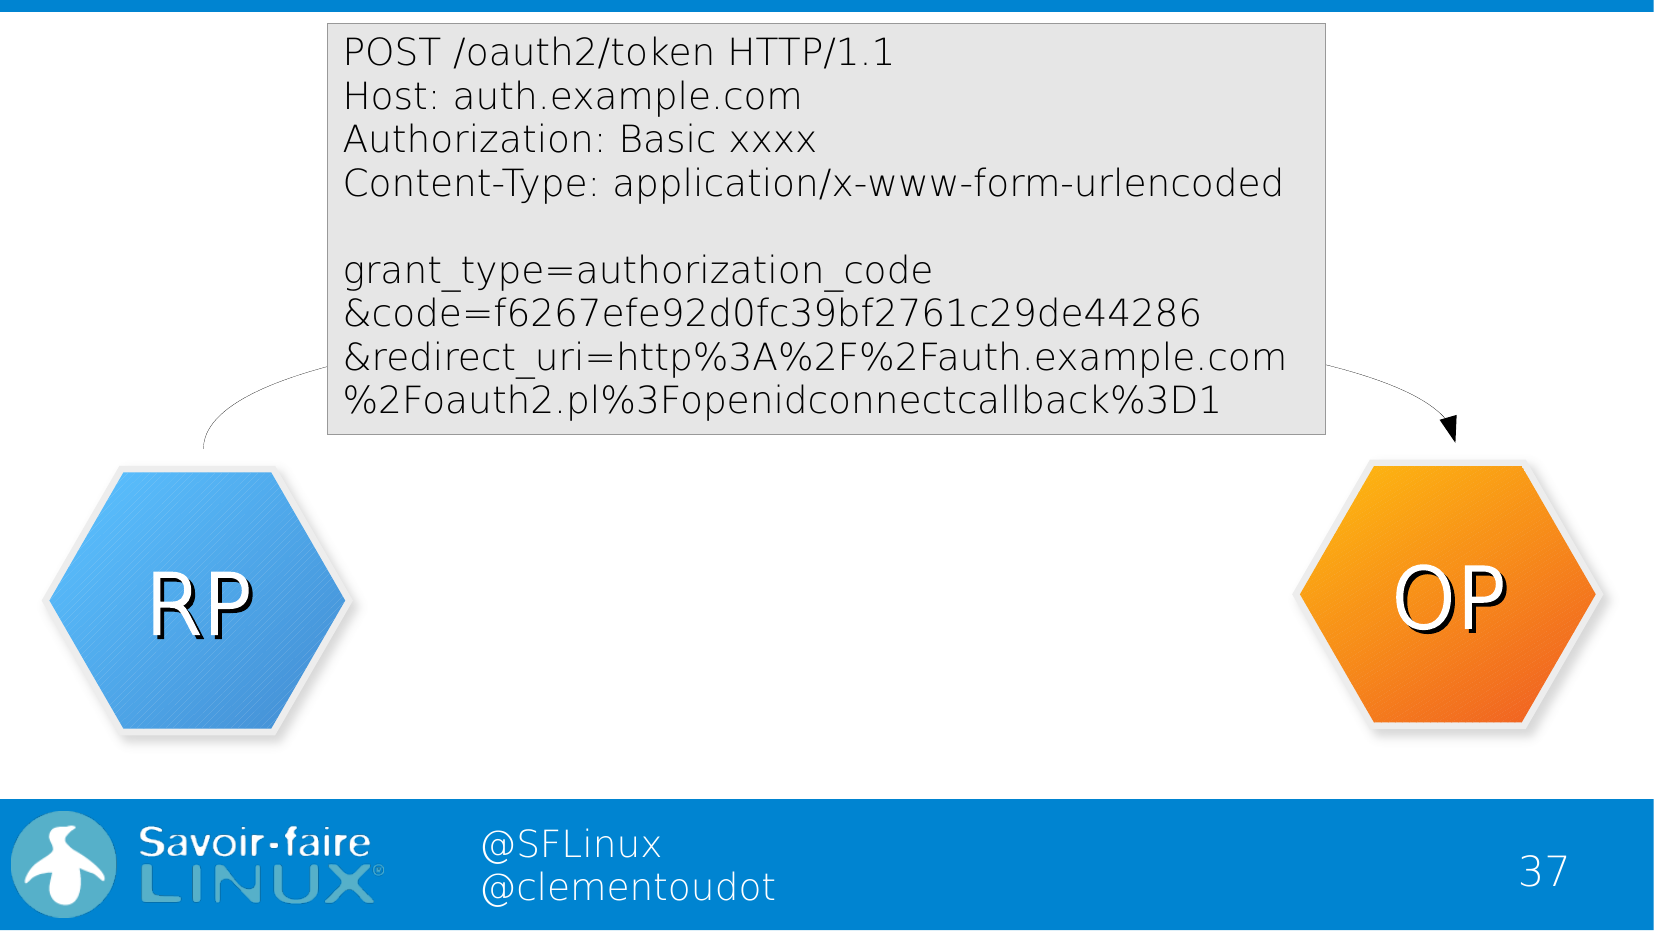

POST /oauth2/token HTTP/1.1
Host: auth.example.com
Authorization: Basic xxxx
Content-Type: application/x-www-form-urlencoded
grant_type=authorization_code
&code=f6267efe92d0fc39bf2761c29de44286
&redirect_uri=http%3A%2F%2Fauth.example.com%2Foauth2.pl%3Fopenidconnectcallback%3D1
OP
RP
37